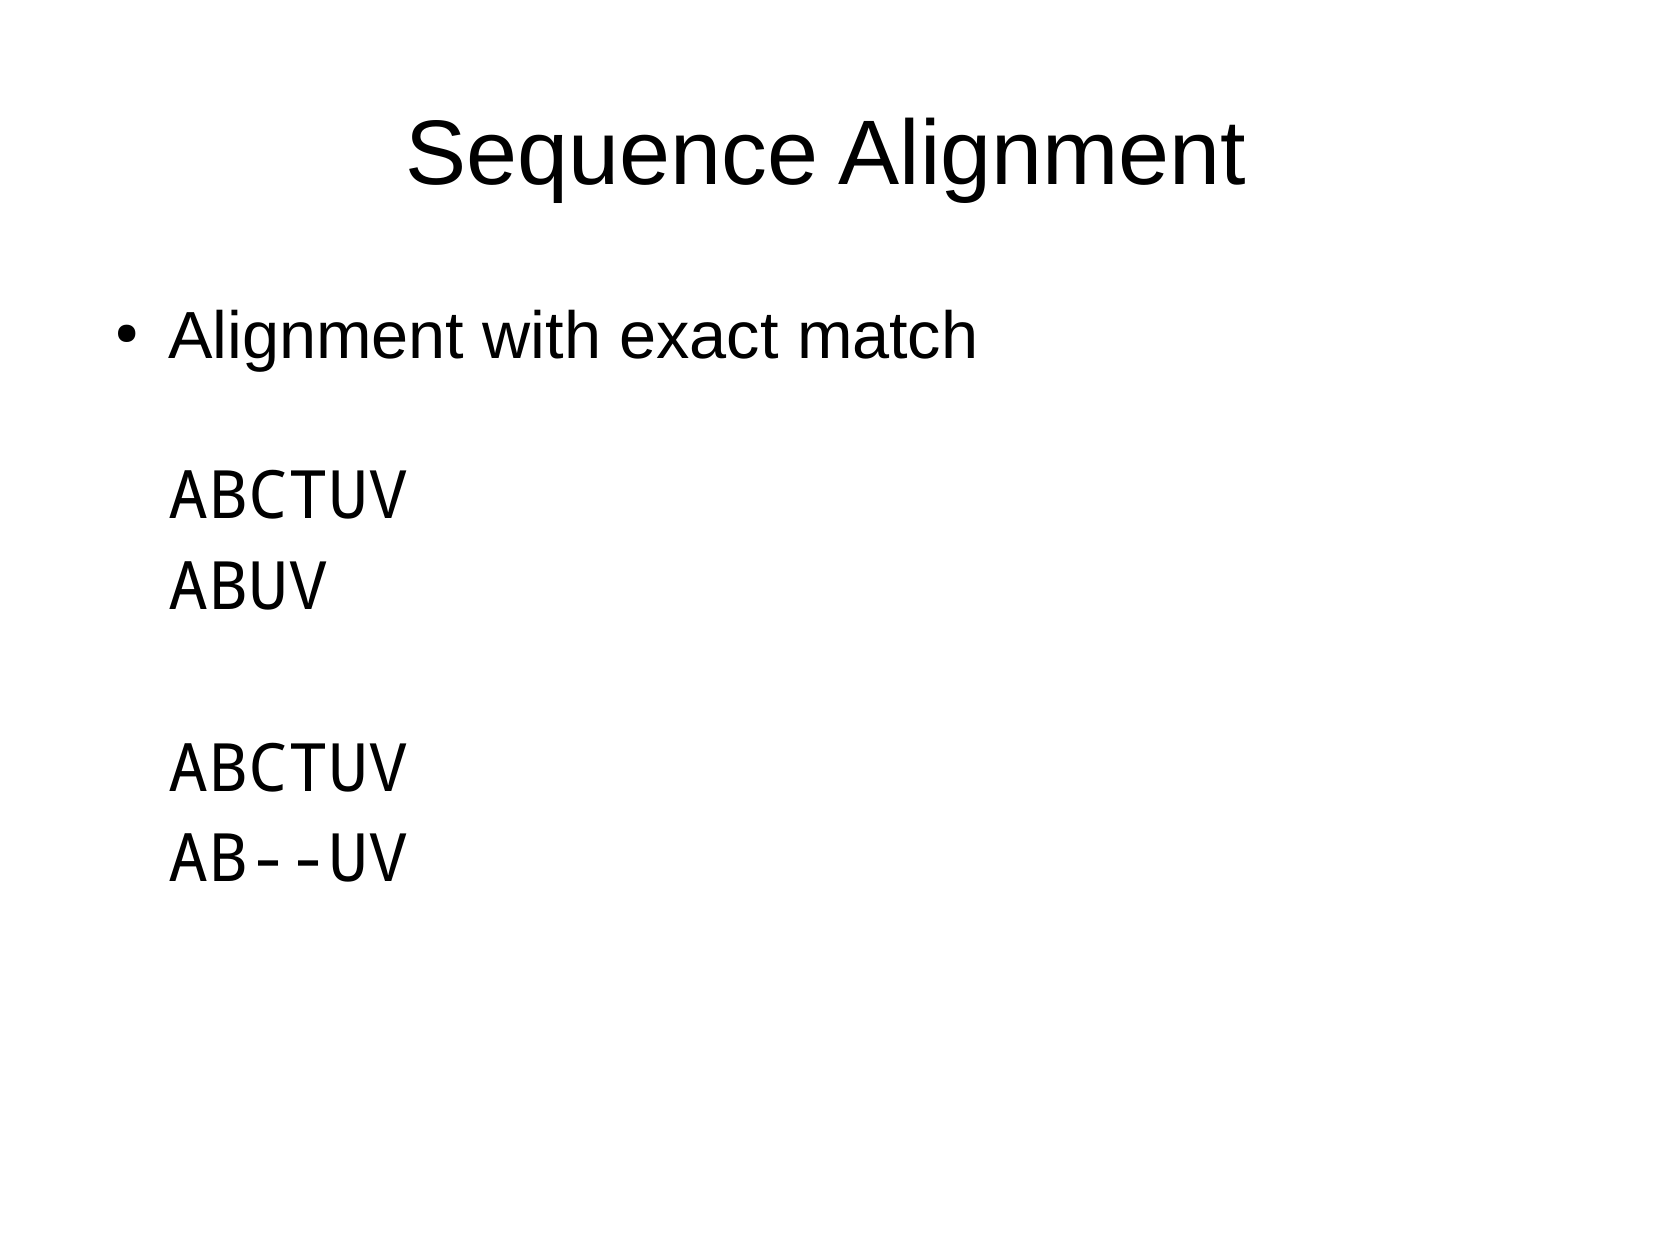

# Sequence Alignment
Alignment with exact match
ABCTUV
ABUV
ABCTUV
AB--UV